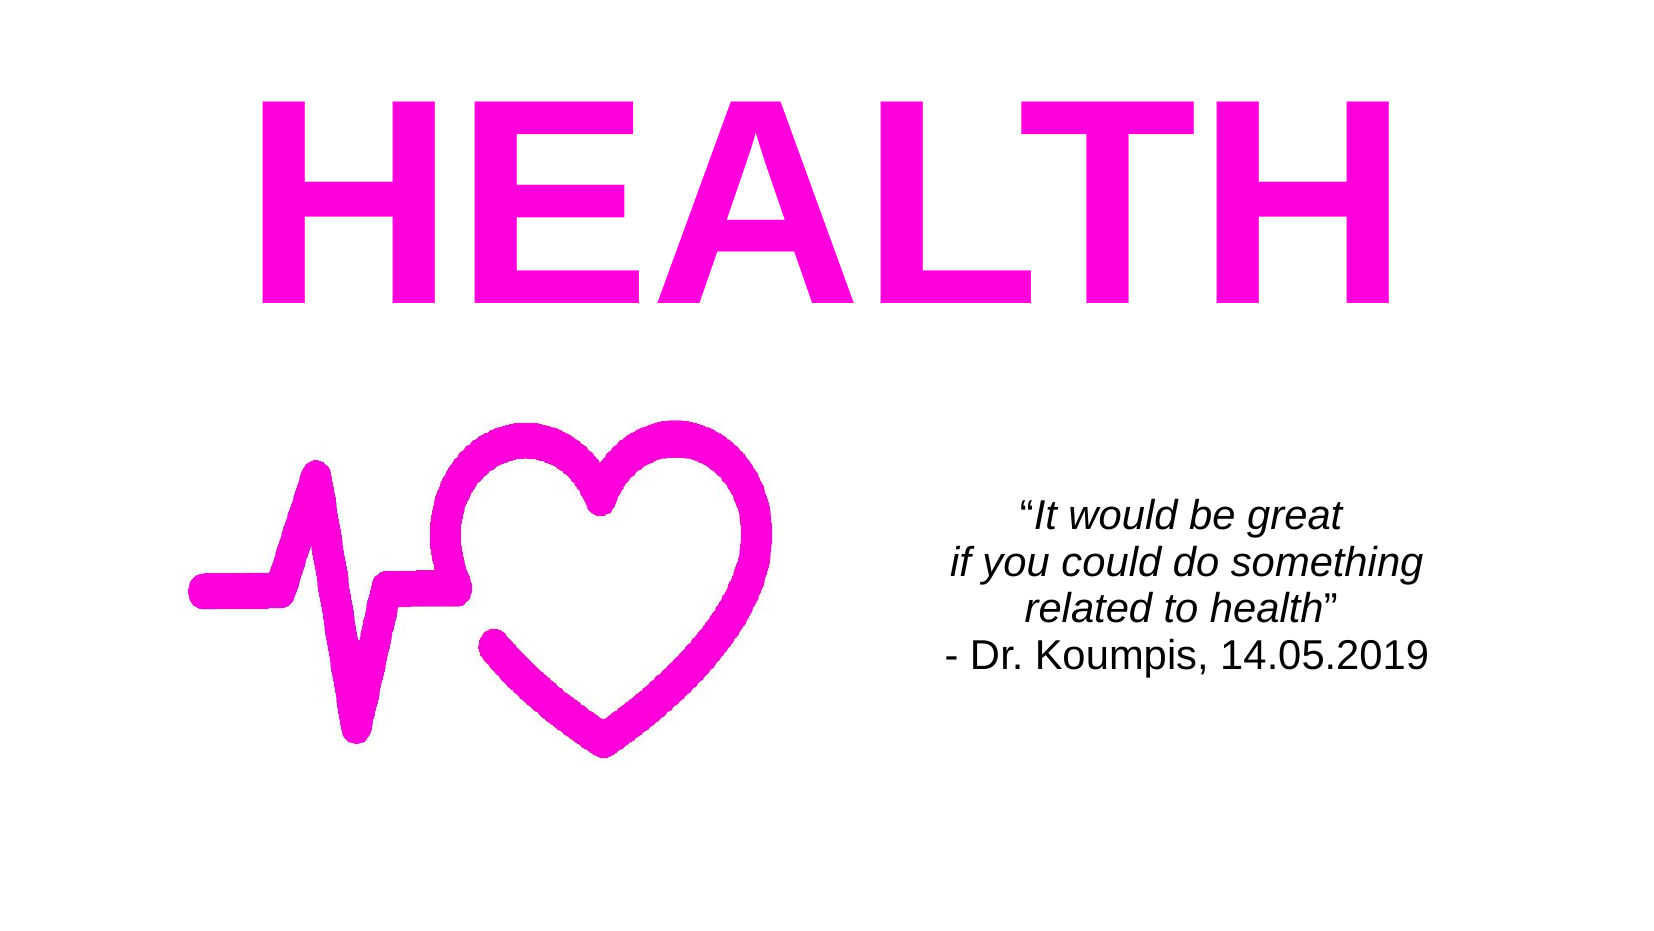

# HEALTH
“It would be great
if you could do something
related to health”
- Dr. Koumpis, 14.05.2019